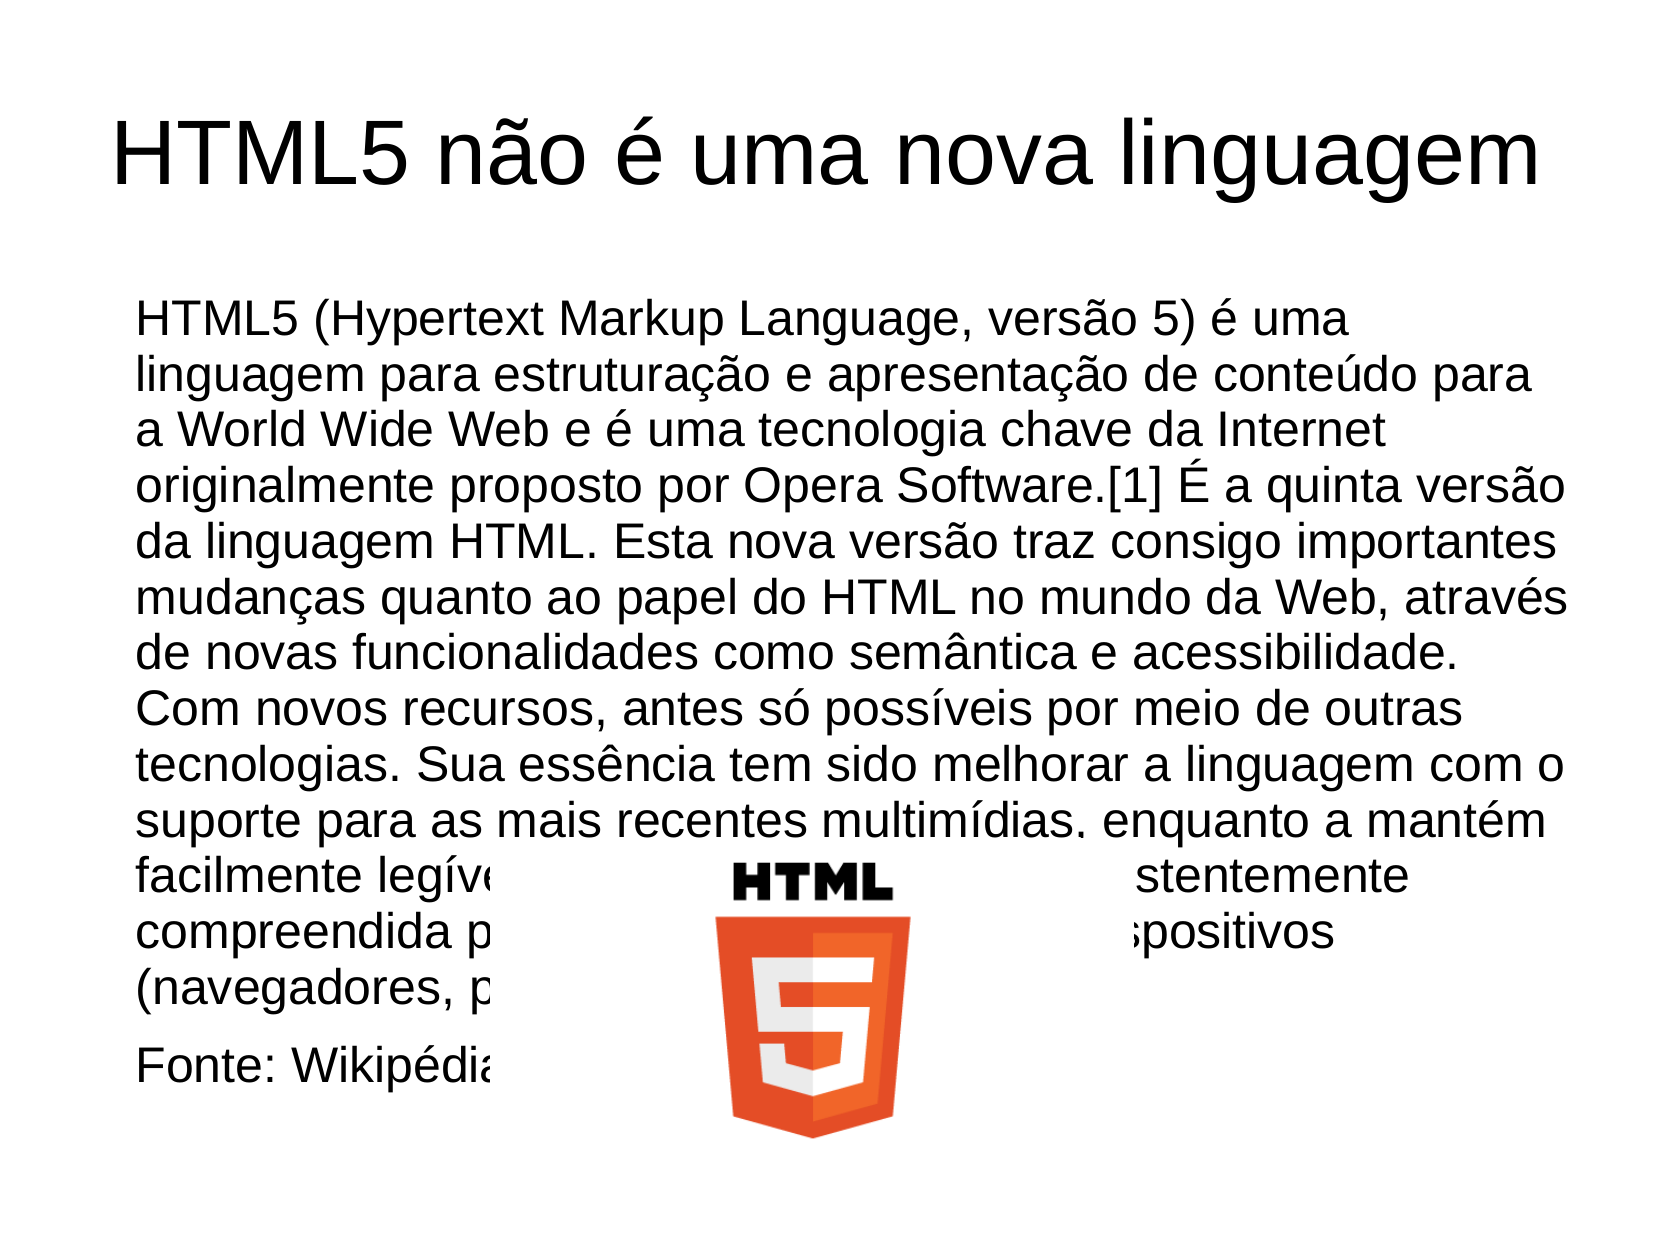

# HTML5 não é uma nova linguagem
HTML5 (Hypertext Markup Language, versão 5) é uma linguagem para estruturação e apresentação de conteúdo para a World Wide Web e é uma tecnologia chave da Internet originalmente proposto por Opera Software.[1] É a quinta versão da linguagem HTML. Esta nova versão traz consigo importantes mudanças quanto ao papel do HTML no mundo da Web, através de novas funcionalidades como semântica e acessibilidade. Com novos recursos, antes só possíveis por meio de outras tecnologias. Sua essência tem sido melhorar a linguagem com o suporte para as mais recentes multimídias, enquanto a mantém facilmente legível por seres humanos e consistentemente compreendida por computadores e outros dispositivos (navegadores, parsers, etc).
Fonte: Wikipédia, http://goo.gl/FYLLb;